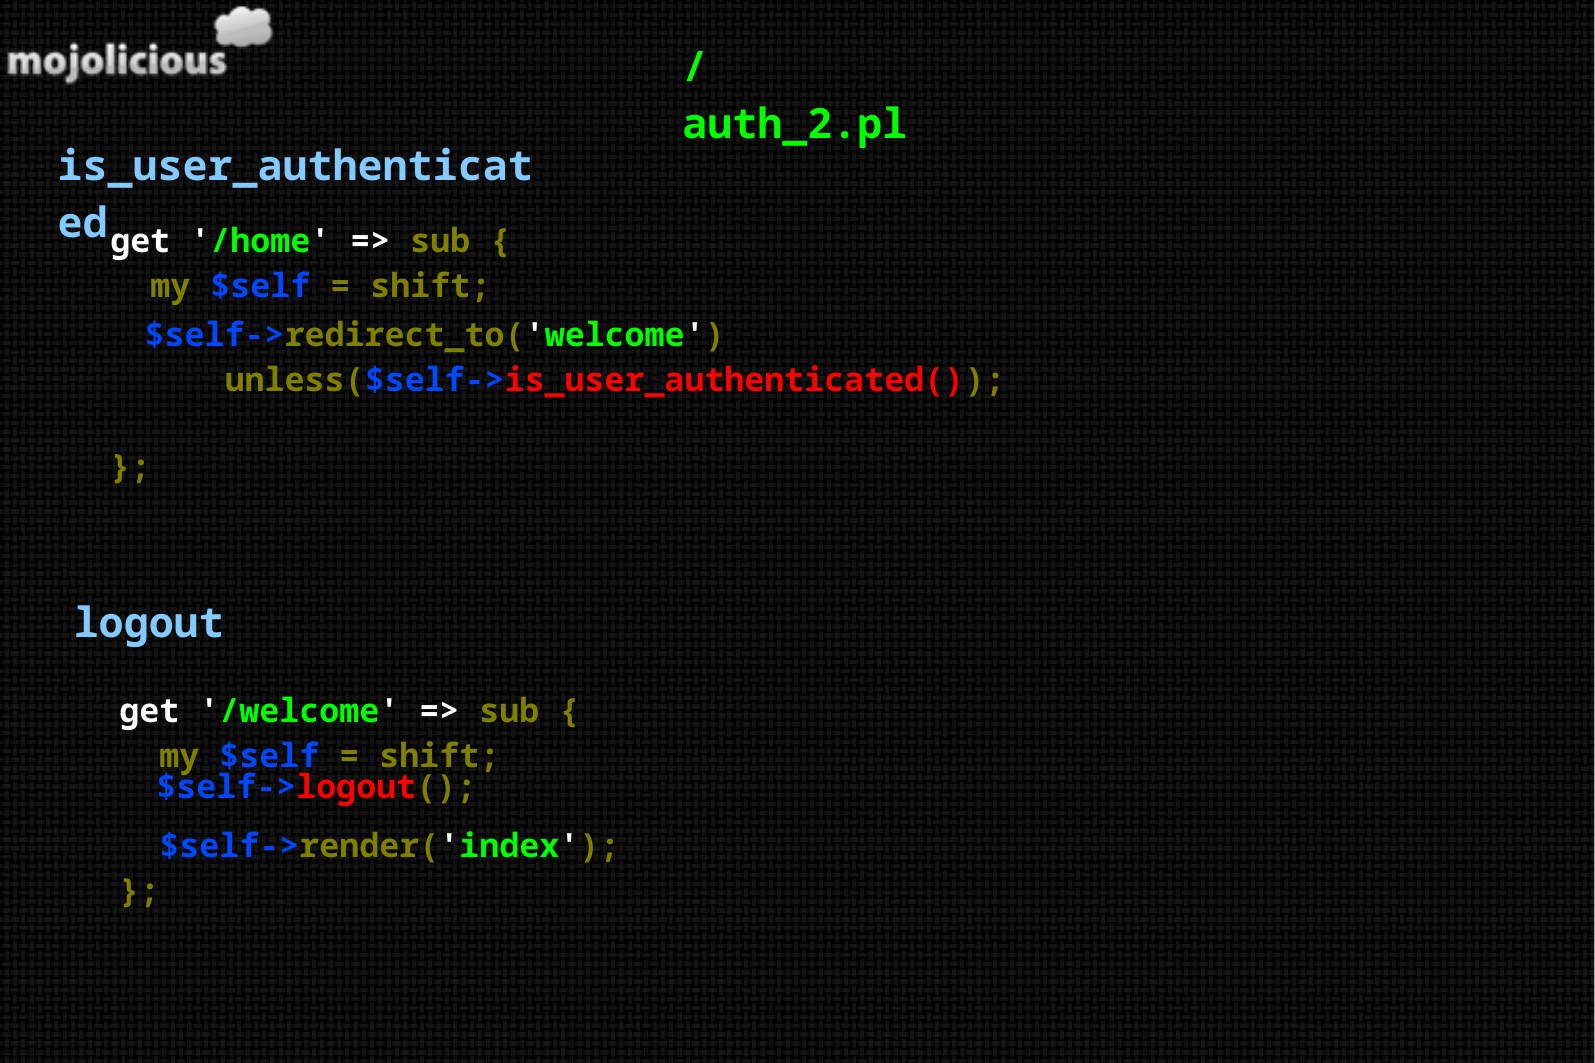

/auth_2.pl
is_user_authenticated
get '/home' => sub {
 my $self = shift;
};
$self->redirect_to('welcome')
 unless($self->is_user_authenticated());
logout
get '/welcome' => sub {
 my $self = shift;
 $self->render('index');
};
$self->logout();